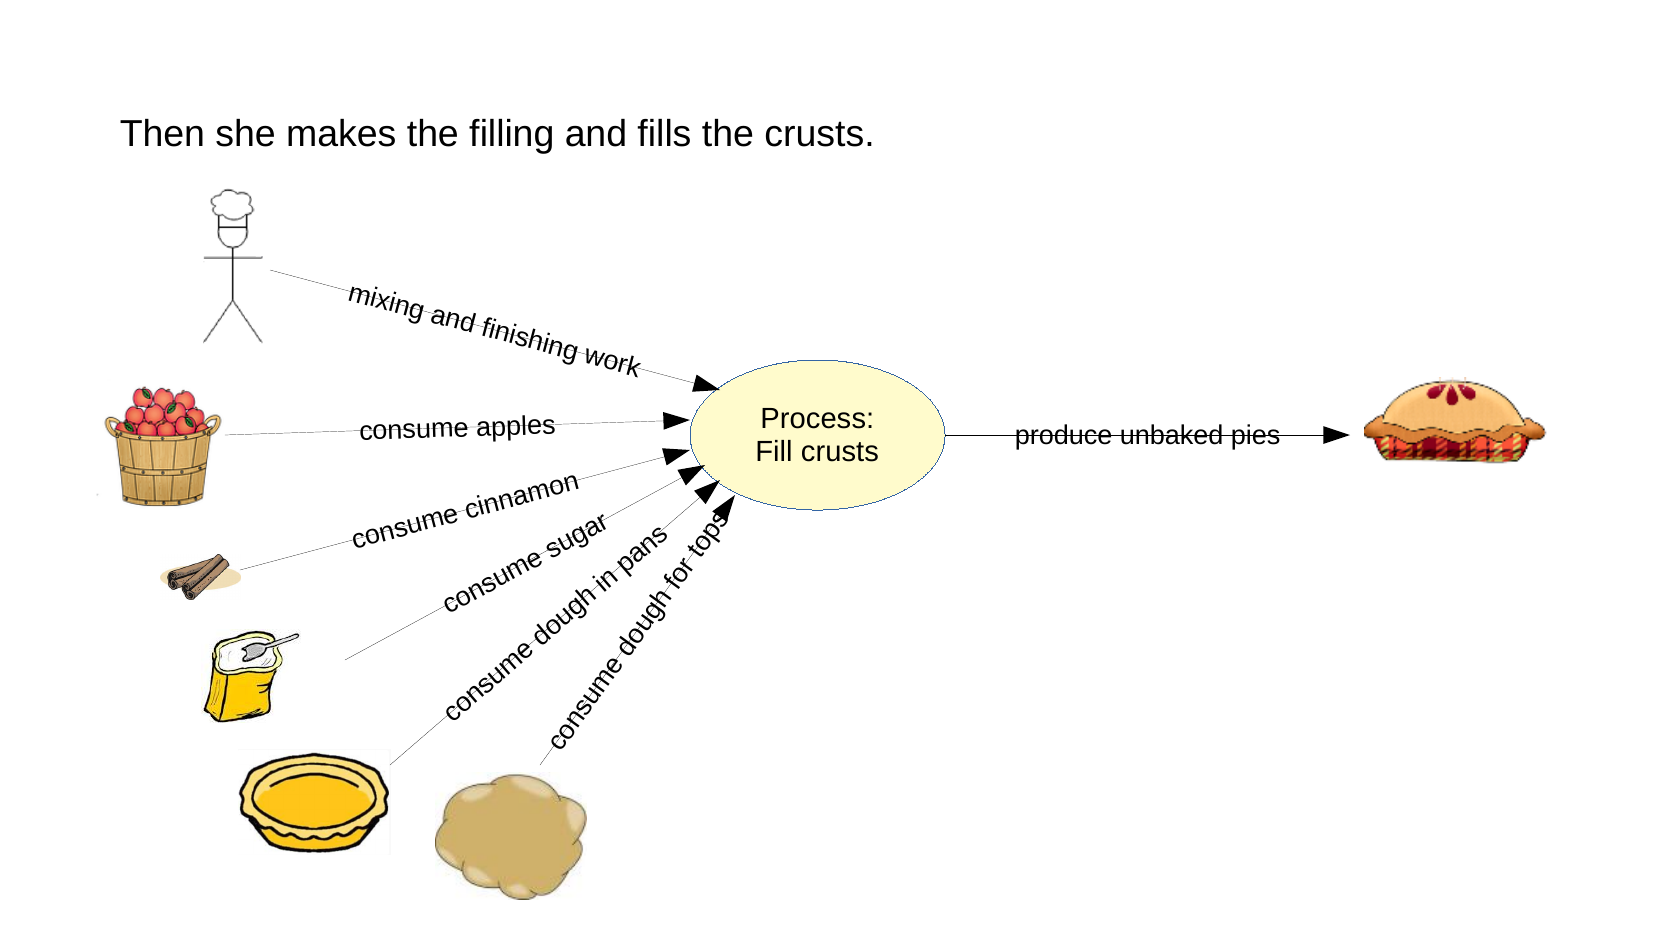

Then she makes the filling and fills the crusts.
mixing and finishing work
Process:
Fill crusts
consume apples
produce unbaked pies
consume cinnamon
consume sugar
consume dough in pans
consume dough for tops